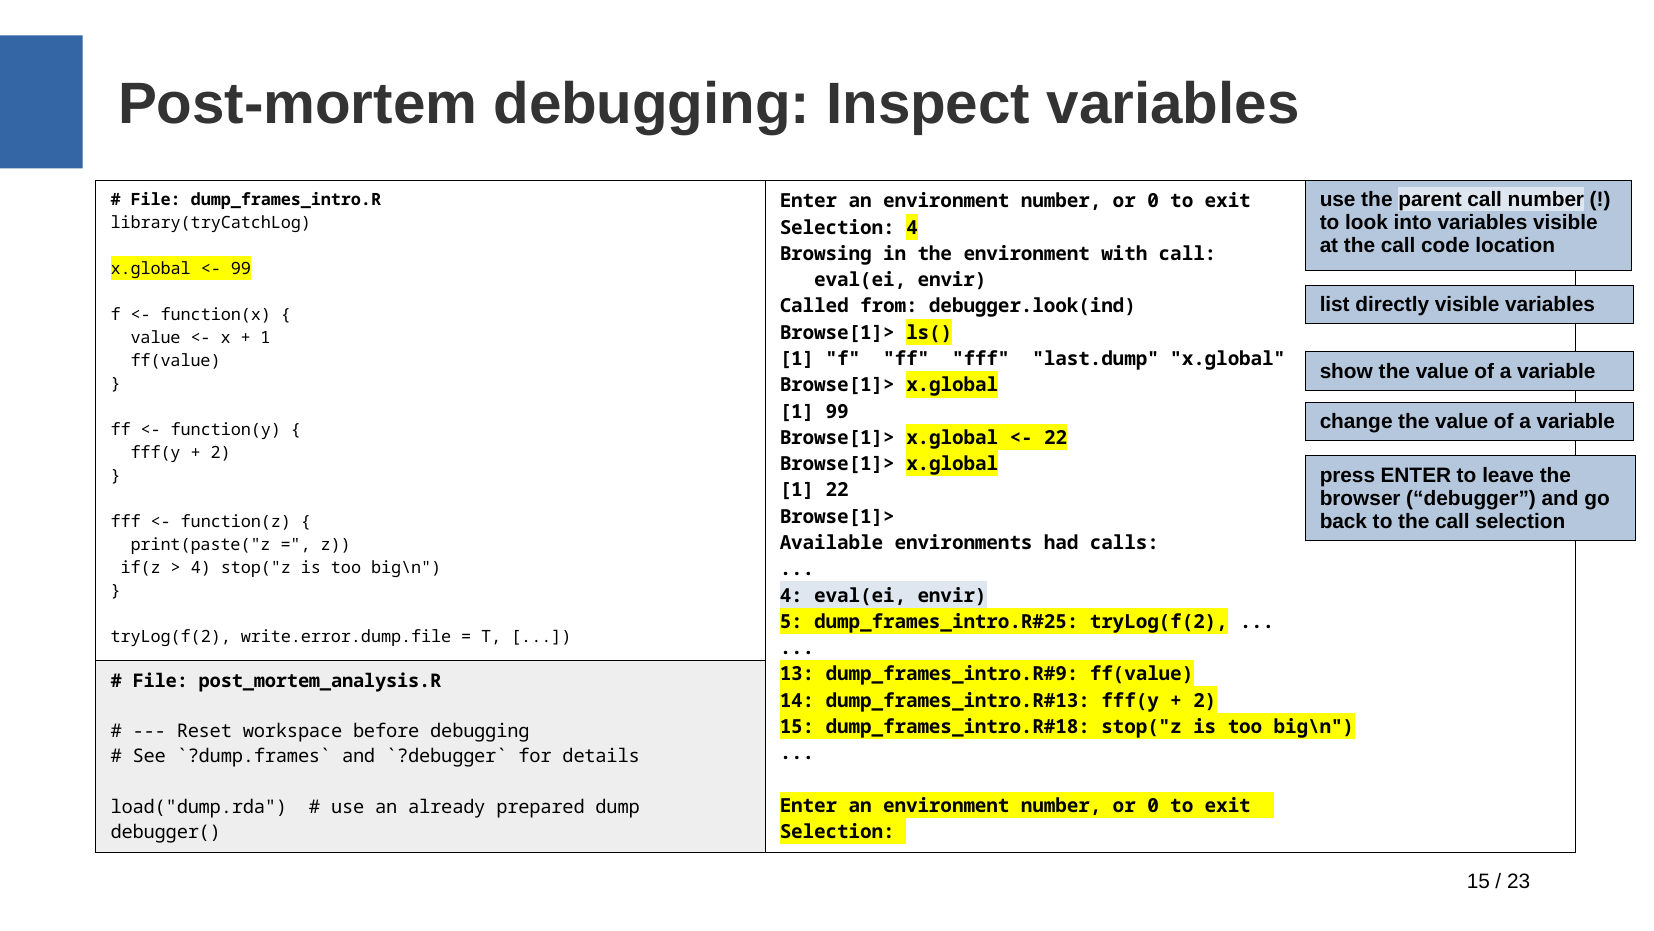

# Post-mortem debugging: Inspect variables
# File: dump_frames_intro.R
library(tryCatchLog)
x.global <- 99
f <- function(x) {
 value <- x + 1
 ff(value)
}
ff <- function(y) {
 fff(y + 2)
}
fff <- function(z) {
 print(paste("z =", z))
 if(z > 4) stop("z is too big\n")
}
tryLog(f(2), write.error.dump.file = T, [...])
Enter an environment number, or 0 to exit
Selection: 4
Browsing in the environment with call:
 eval(ei, envir)
Called from: debugger.look(ind)
Browse[1]> ls()
[1] "f" "ff" "fff" "last.dump" "x.global"
Browse[1]> x.global
[1] 99
Browse[1]> x.global <- 22
Browse[1]> x.global
[1] 22
Browse[1]>
Available environments had calls:
...
4: eval(ei, envir)
5: dump_frames_intro.R#25: tryLog(f(2), ...
...
13: dump_frames_intro.R#9: ff(value)
14: dump_frames_intro.R#13: fff(y + 2)
15: dump_frames_intro.R#18: stop("z is too big\n")
...
Enter an environment number, or 0 to exit
Selection:
use the parent call number (!)
to look into variables visible
at the call code location
list directly visible variables
show the value of a variable
change the value of a variable
press ENTER to leave the
browser (“debugger”) and go
back to the call selection
# File: post_mortem_analysis.R
# --- Reset workspace before debugging
# See `?dump.frames` and `?debugger` for details
load("dump.rda") # use an already prepared dump
debugger()
15